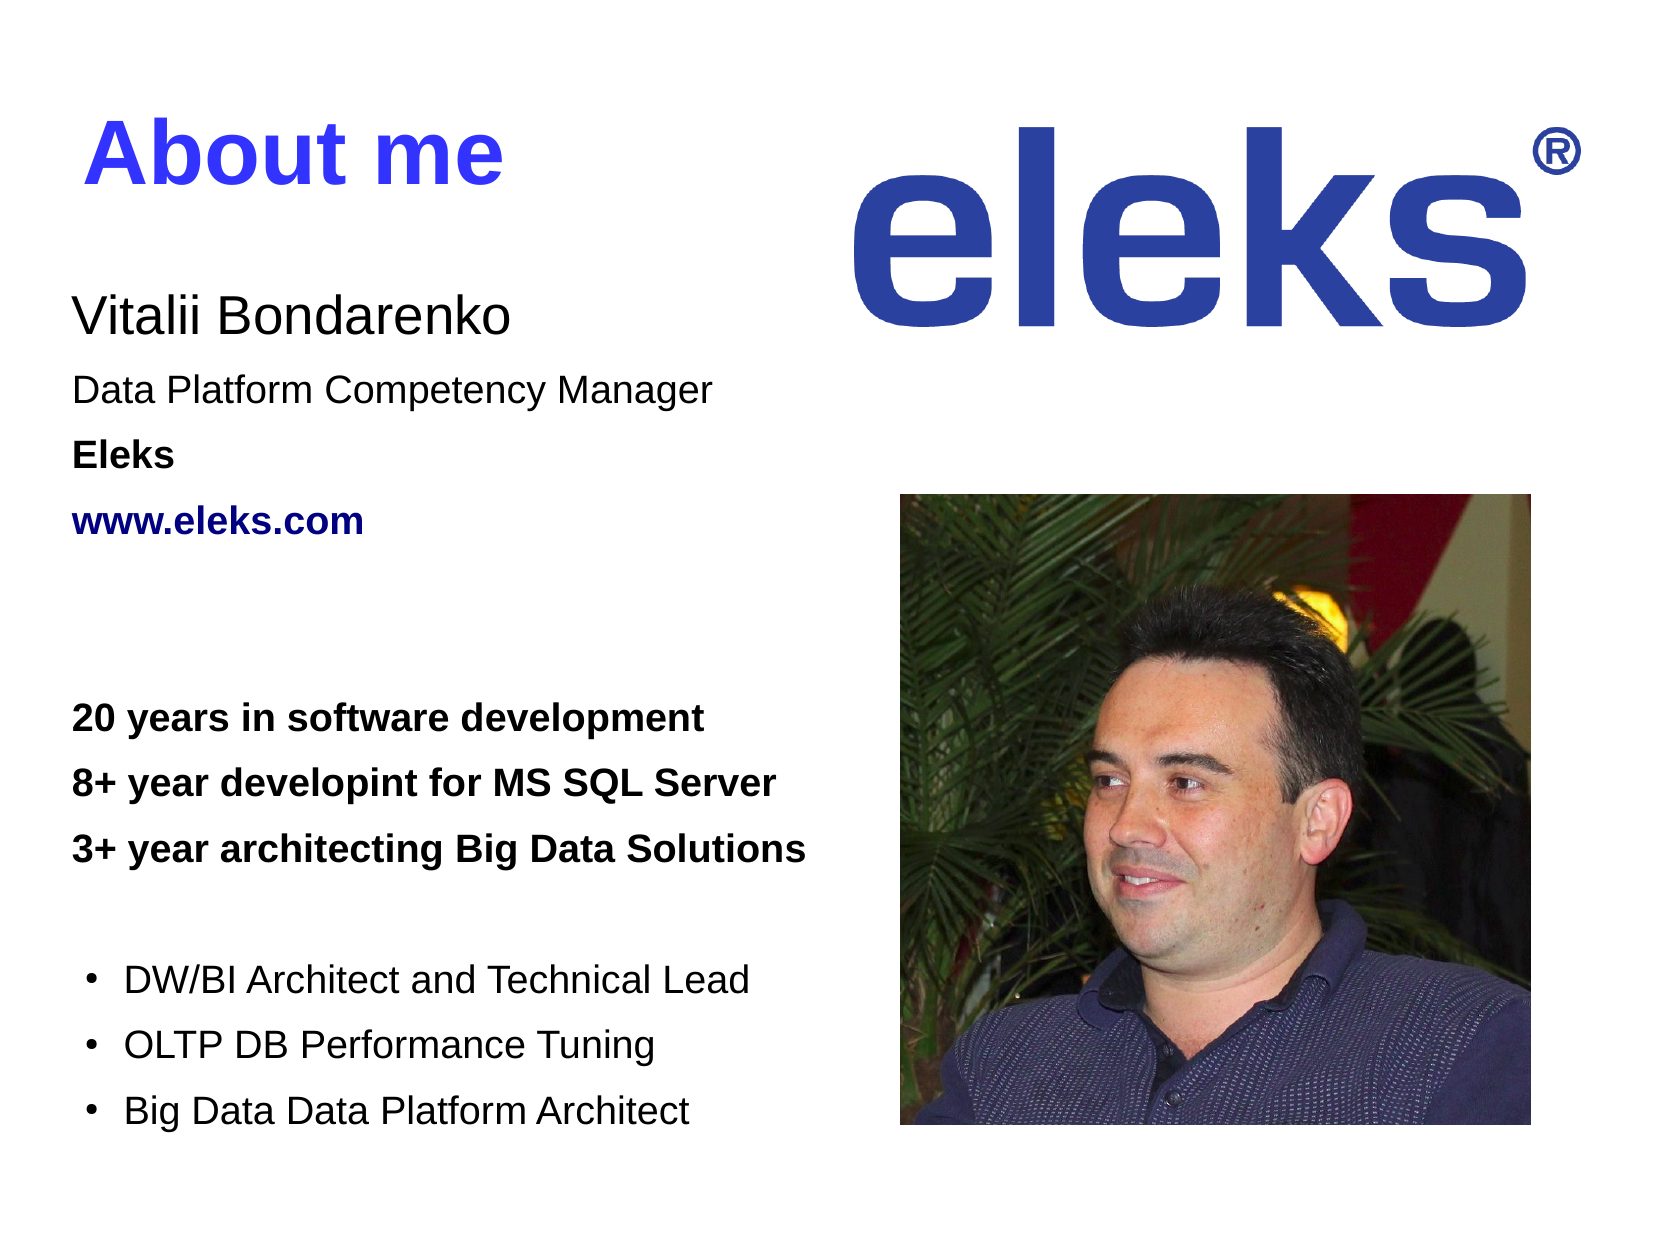

# About me
Vitalii Bondarenko
Data Platform Competency Manager
Eleks
www.eleks.com
20 years in software development
8+ year developint for MS SQL Server
3+ year architecting Big Data Solutions
DW/BI Architect and Technical Lead
OLTP DB Performance Tuning
Big Data Data Platform Architect